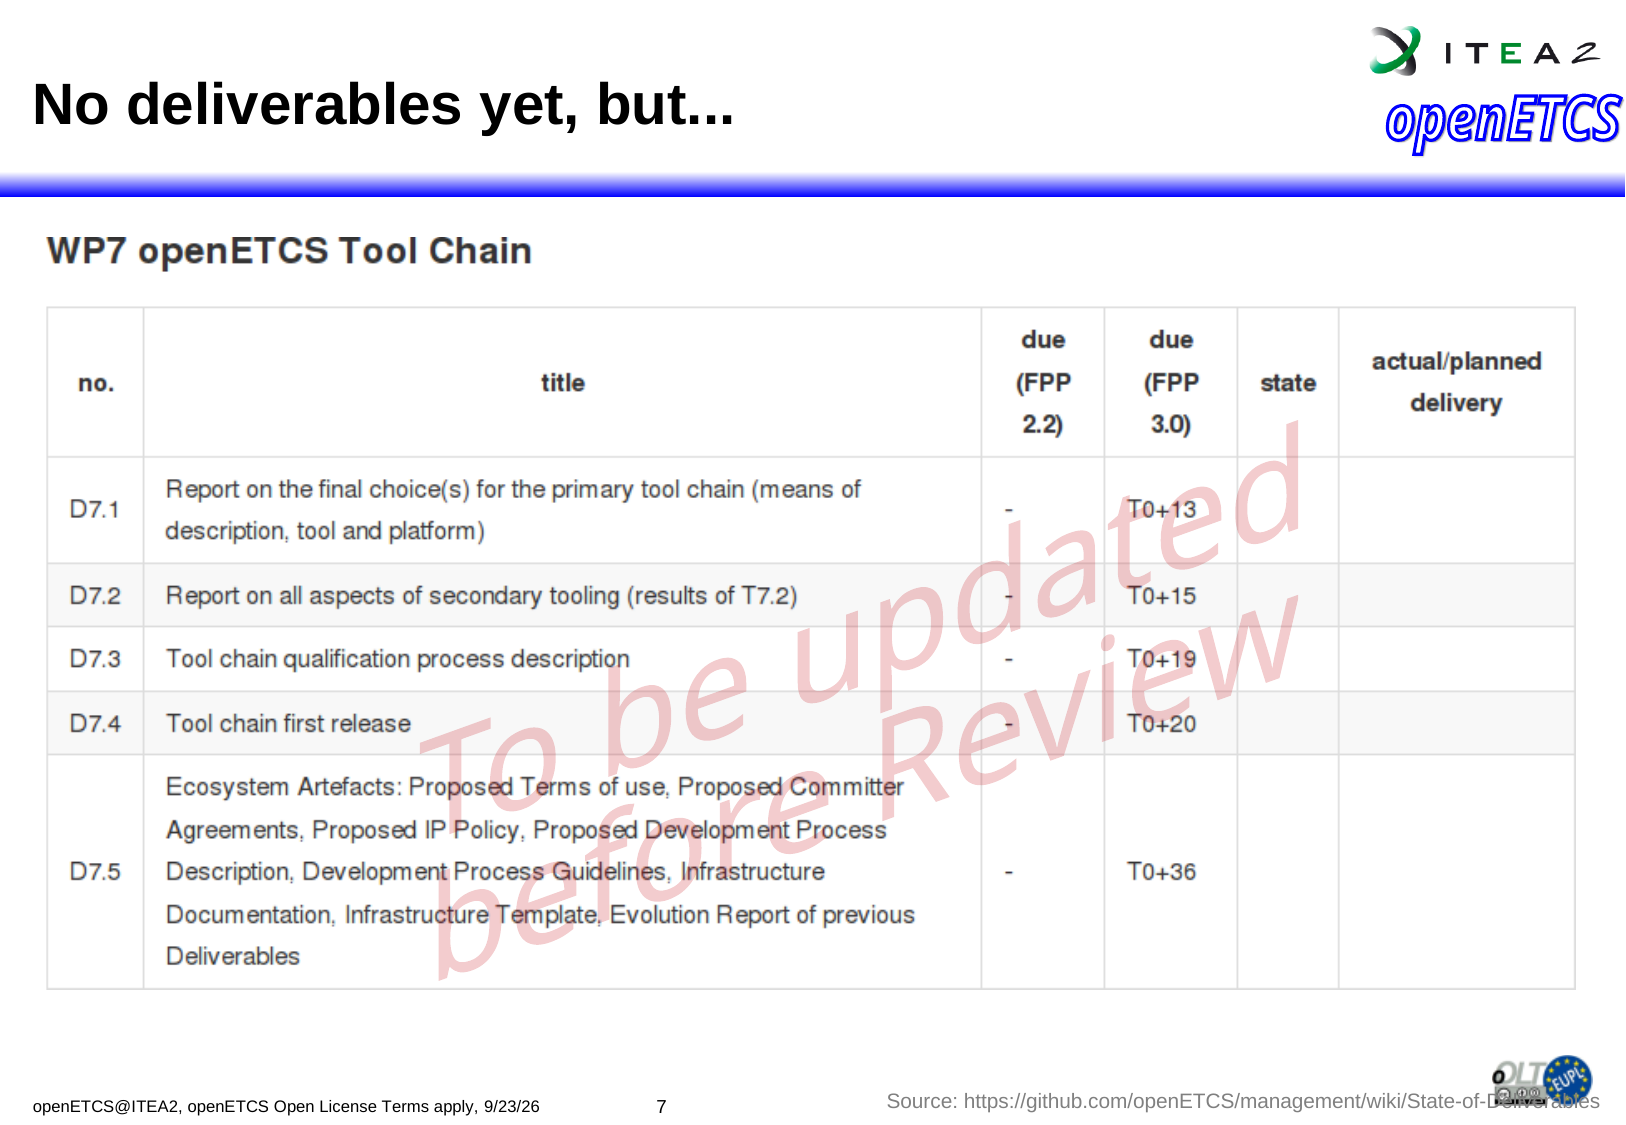

# No deliverables yet, but...
To be updated
before Review
Source: https://github.com/openETCS/management/wiki/State-of-Deliverables